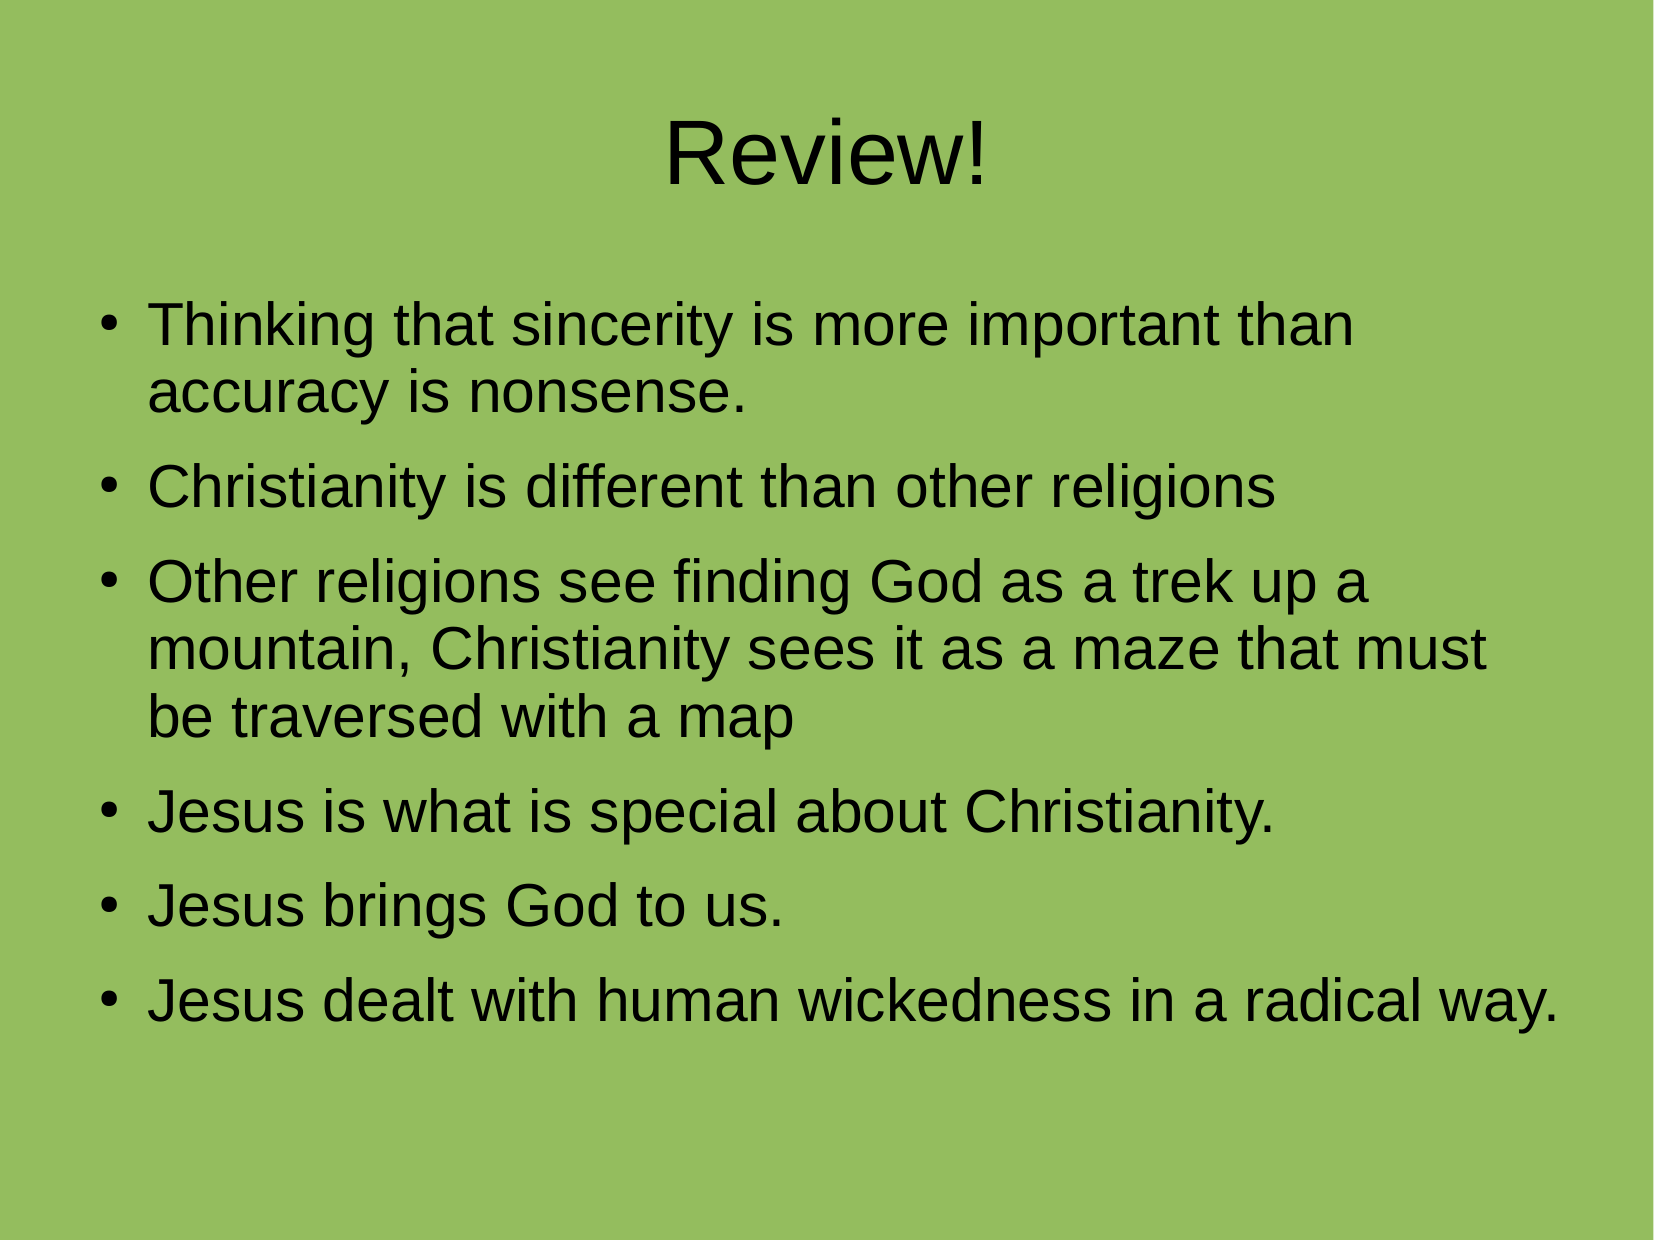

# Review!
Thinking that sincerity is more important than accuracy is nonsense.
Christianity is different than other religions
Other religions see finding God as a trek up a mountain, Christianity sees it as a maze that must be traversed with a map
Jesus is what is special about Christianity.
Jesus brings God to us.
Jesus dealt with human wickedness in a radical way.